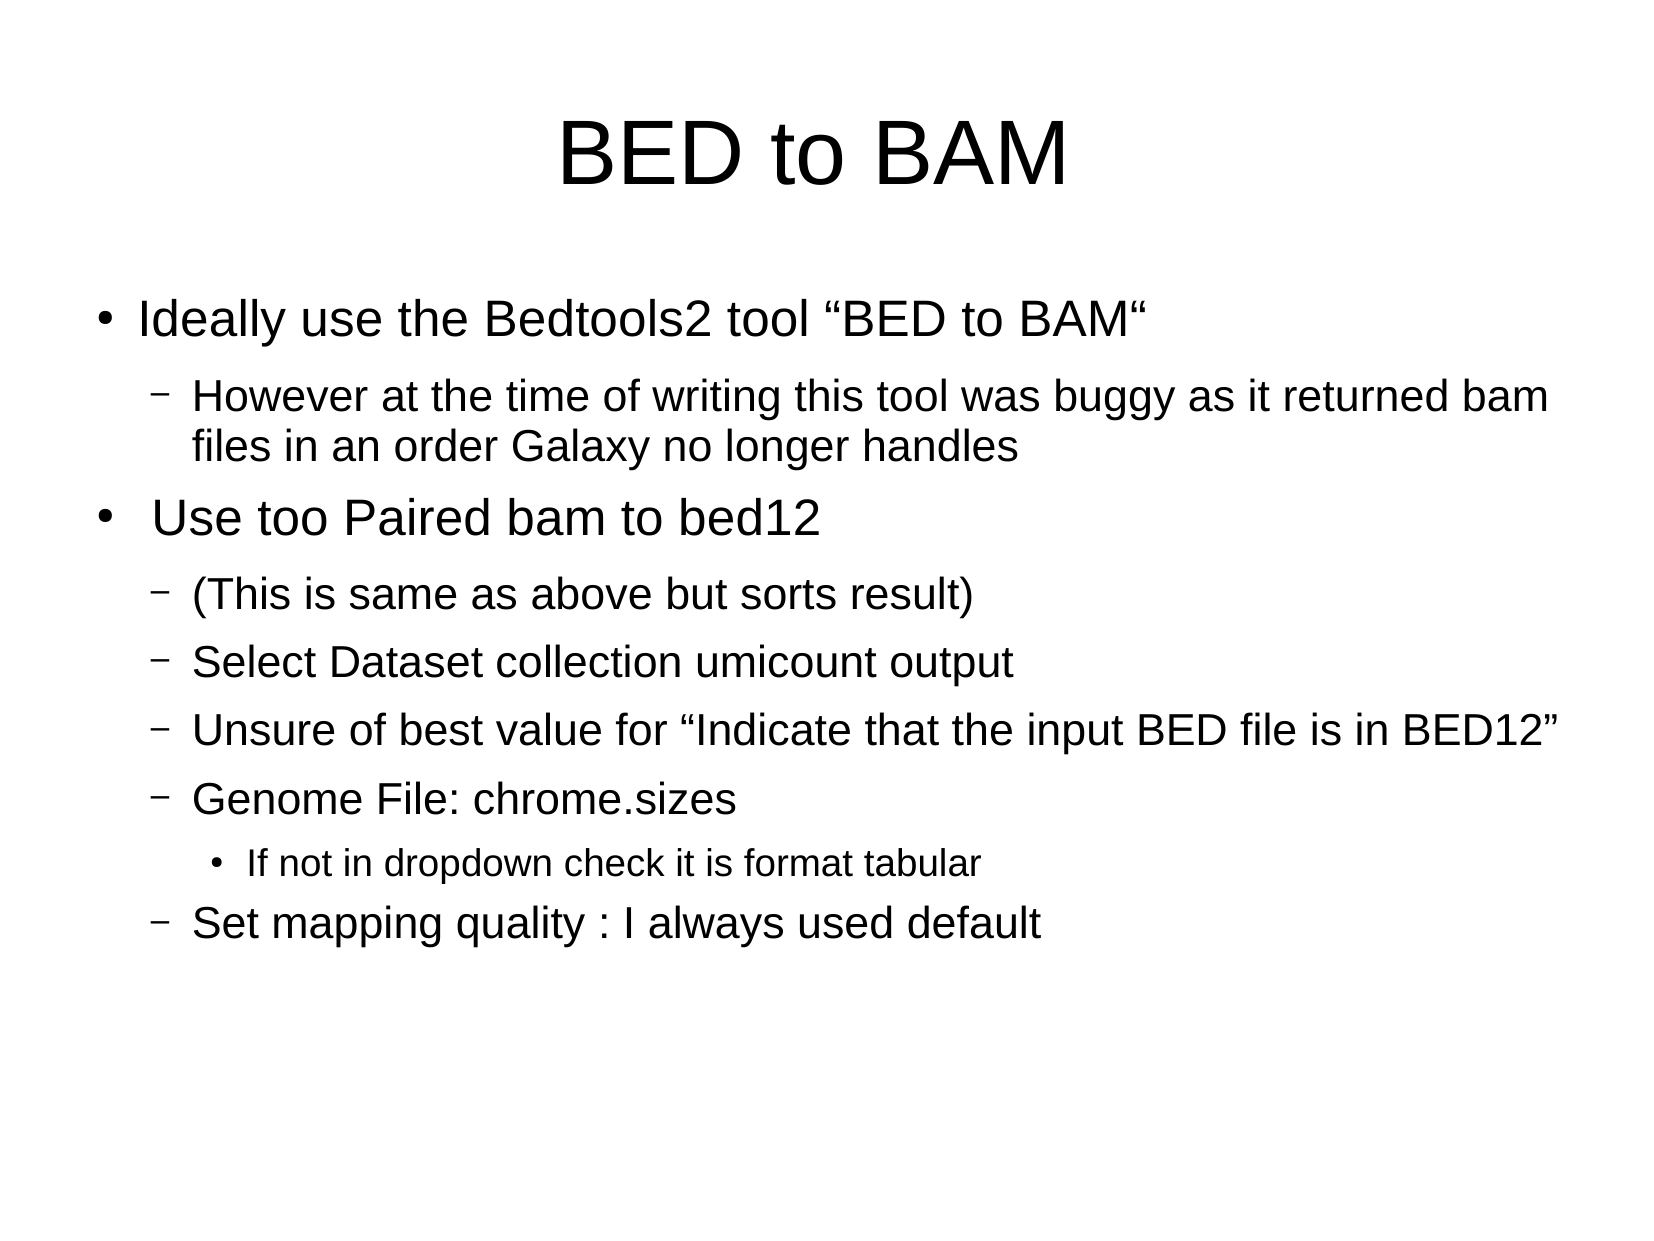

# BED to BAM
Ideally use the Bedtools2 tool “BED to BAM“
However at the time of writing this tool was buggy as it returned bam files in an order Galaxy no longer handles
 Use too Paired bam to bed12
(This is same as above but sorts result)
Select Dataset collection umicount output
Unsure of best value for “Indicate that the input BED file is in BED12”
Genome File: chrome.sizes
If not in dropdown check it is format tabular
Set mapping quality : I always used default